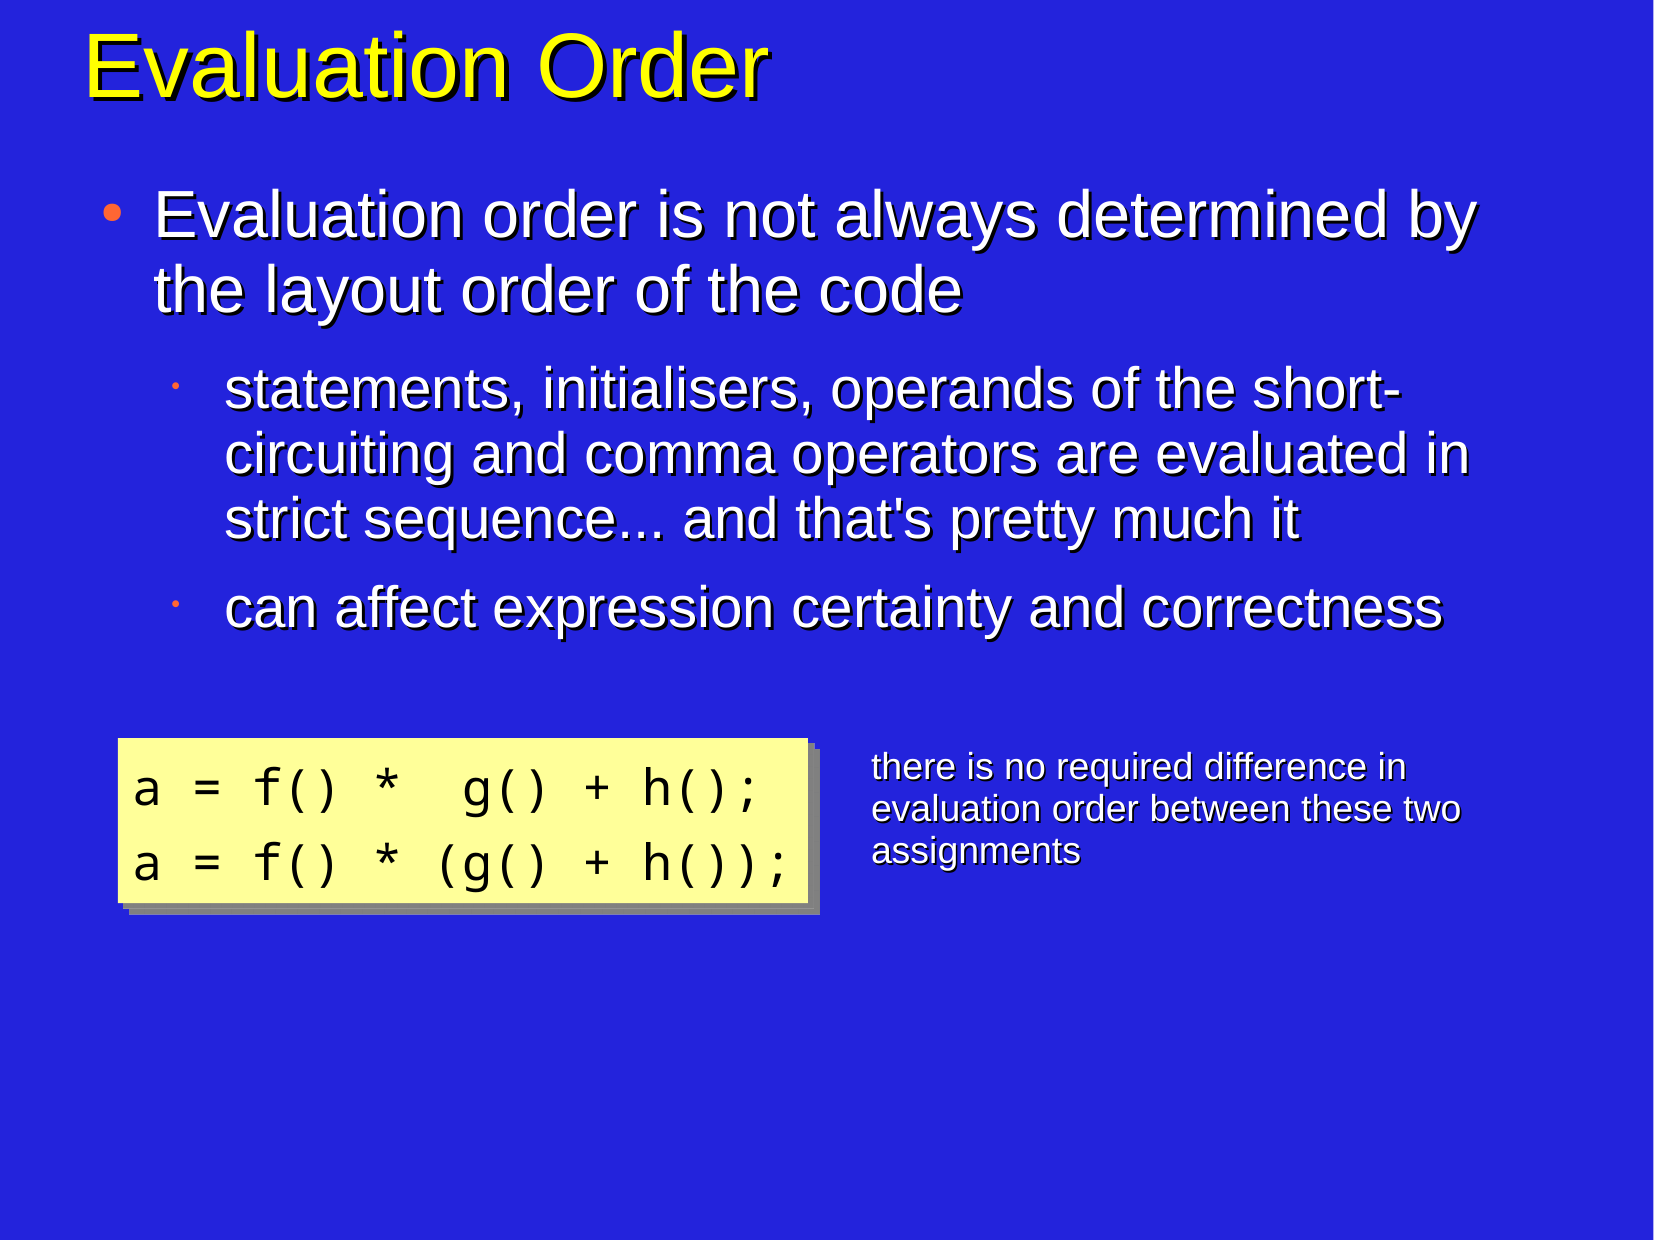

# Evaluation Order
Evaluation order is not always determined by the layout order of the code
statements, initialisers, operands of the short-circuiting and comma operators are evaluated in strict sequence... and that's pretty much it
can affect expression certainty and correctness
a = f() * g() + h();
a = f() * (g() + h());
there is no required difference in evaluation order between these two assignments